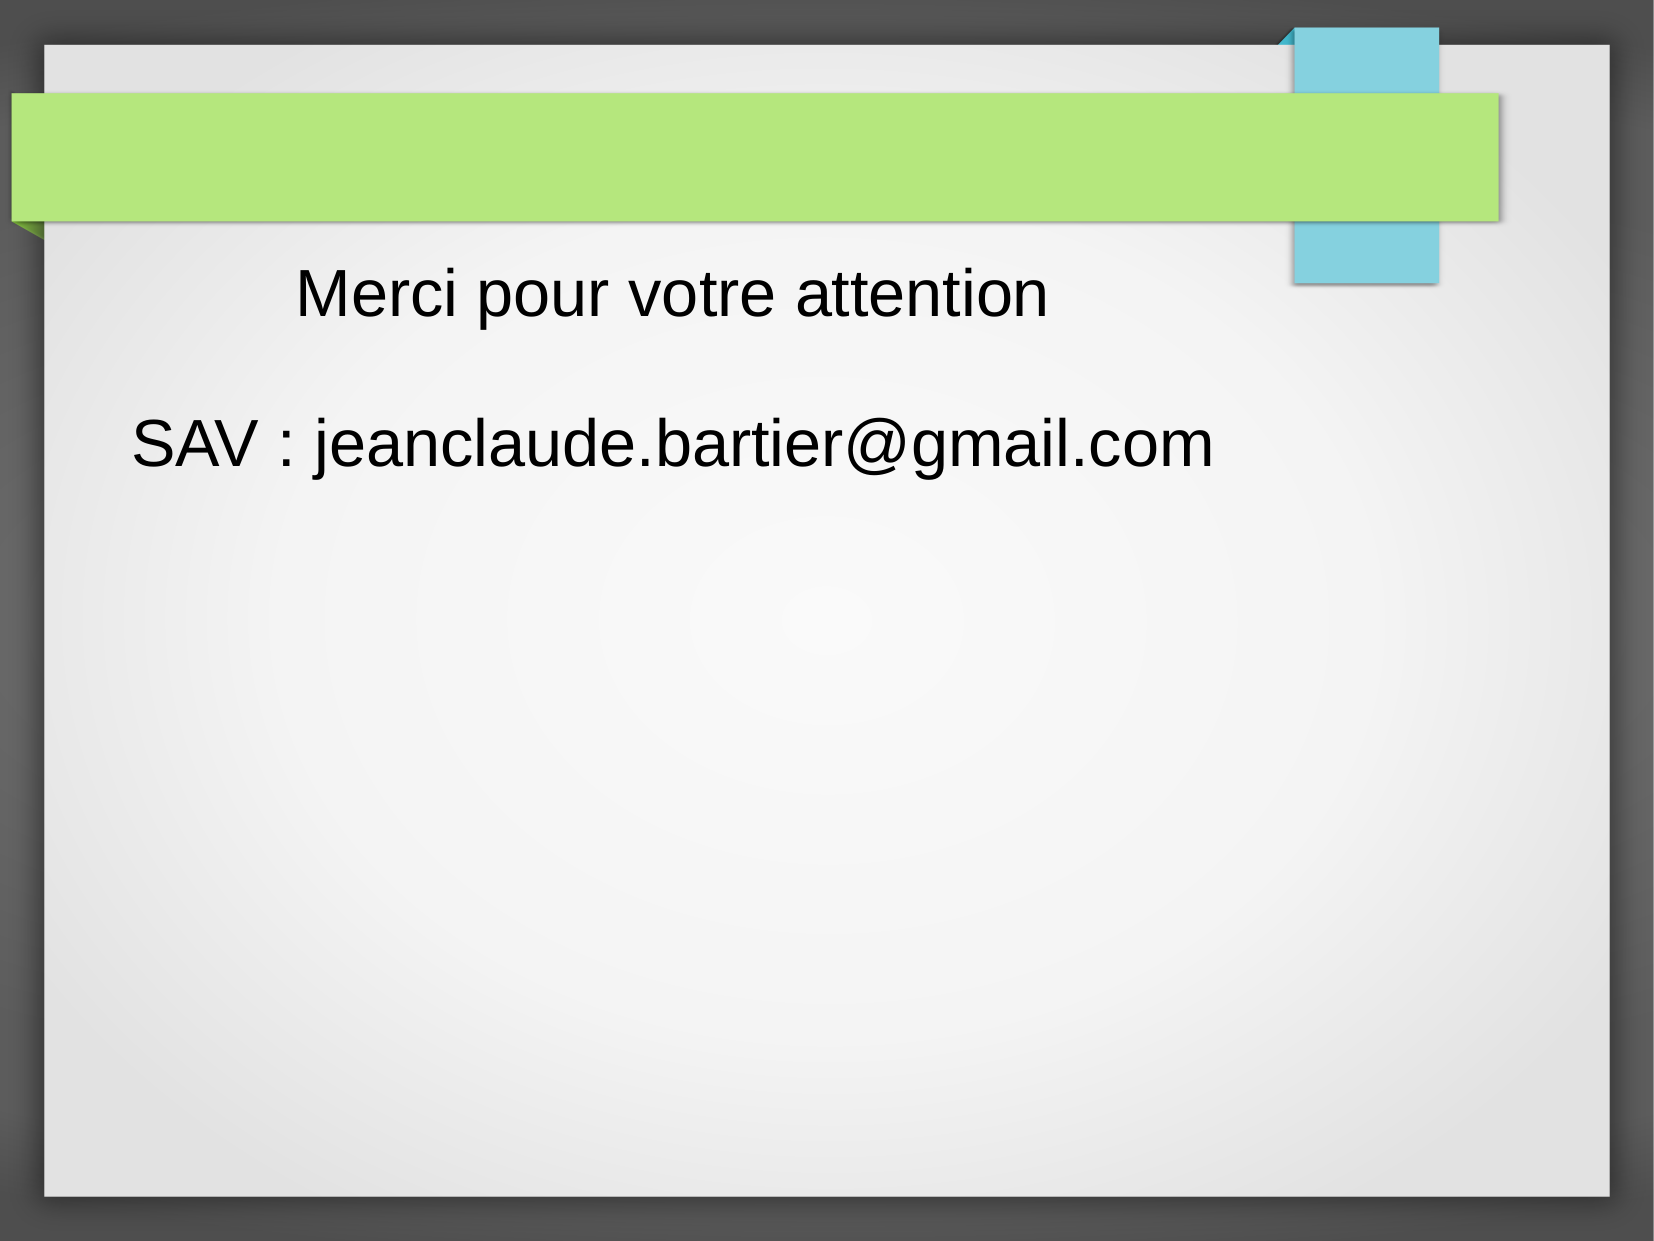

# Merci pour votre attention
SAV : jeanclaude.bartier@gmail.com